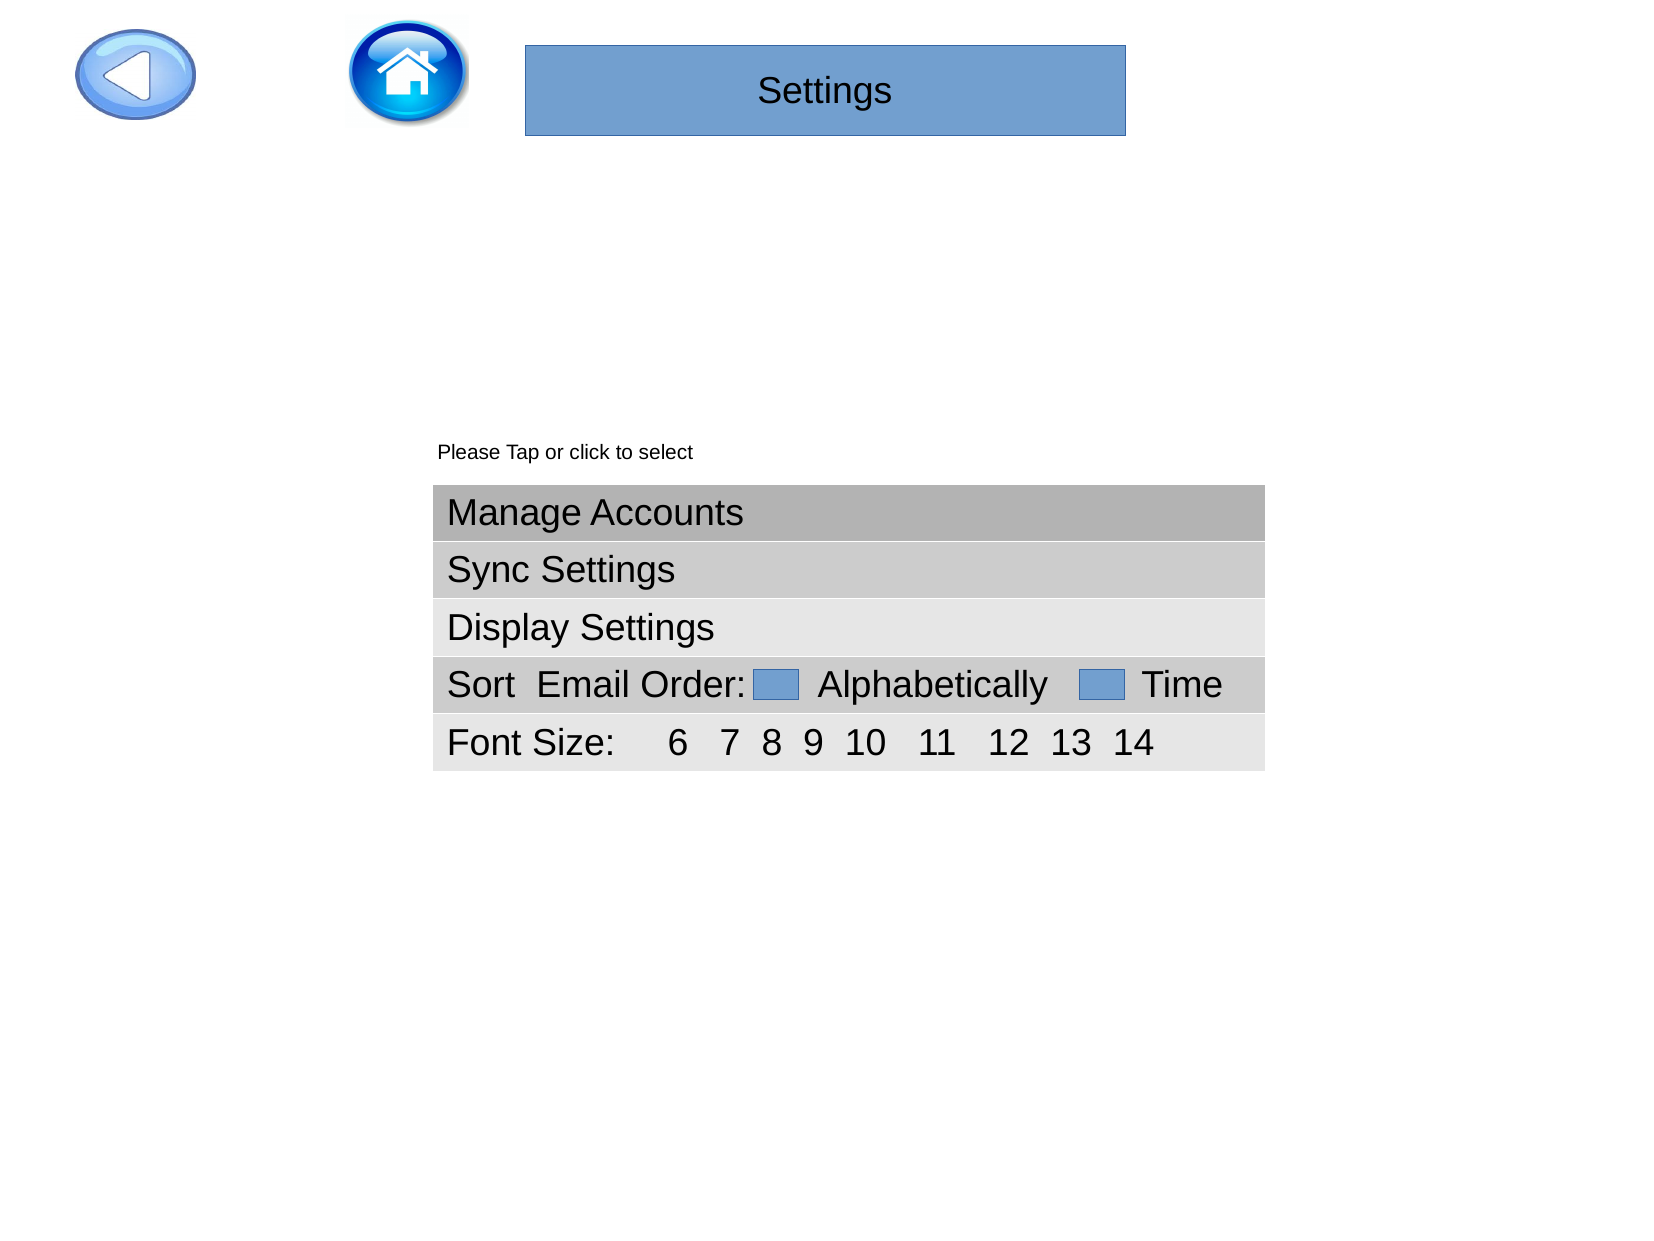

Settings
Please Tap or click to select
| Manage Accounts |
| --- |
| Sync Settings |
| Display Settings |
| Sort Email Order: Alphabetically Time |
| Font Size: 6 7 8 9 10 11 12 13 14 |